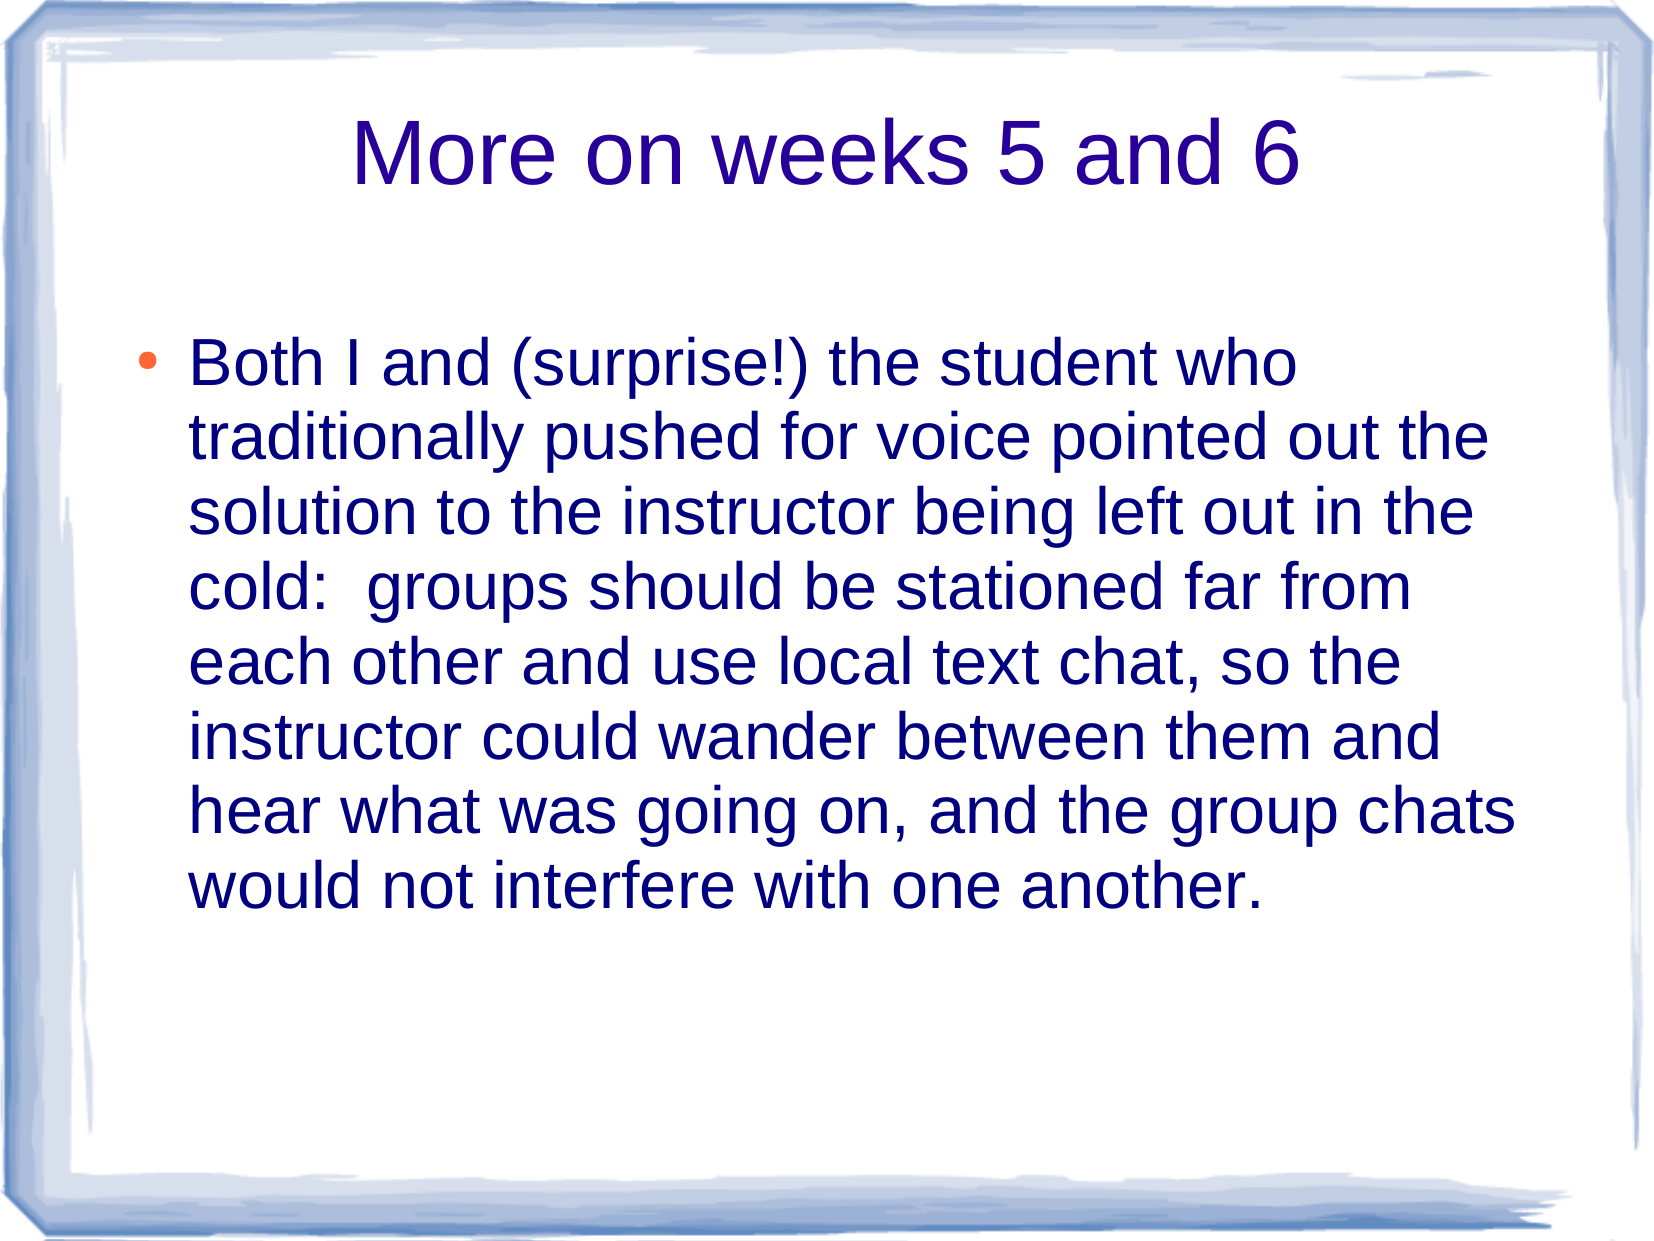

# More on weeks 5 and 6
Both I and (surprise!) the student who traditionally pushed for voice pointed out the solution to the instructor being left out in the cold: groups should be stationed far from each other and use local text chat, so the instructor could wander between them and hear what was going on, and the group chats would not interfere with one another.